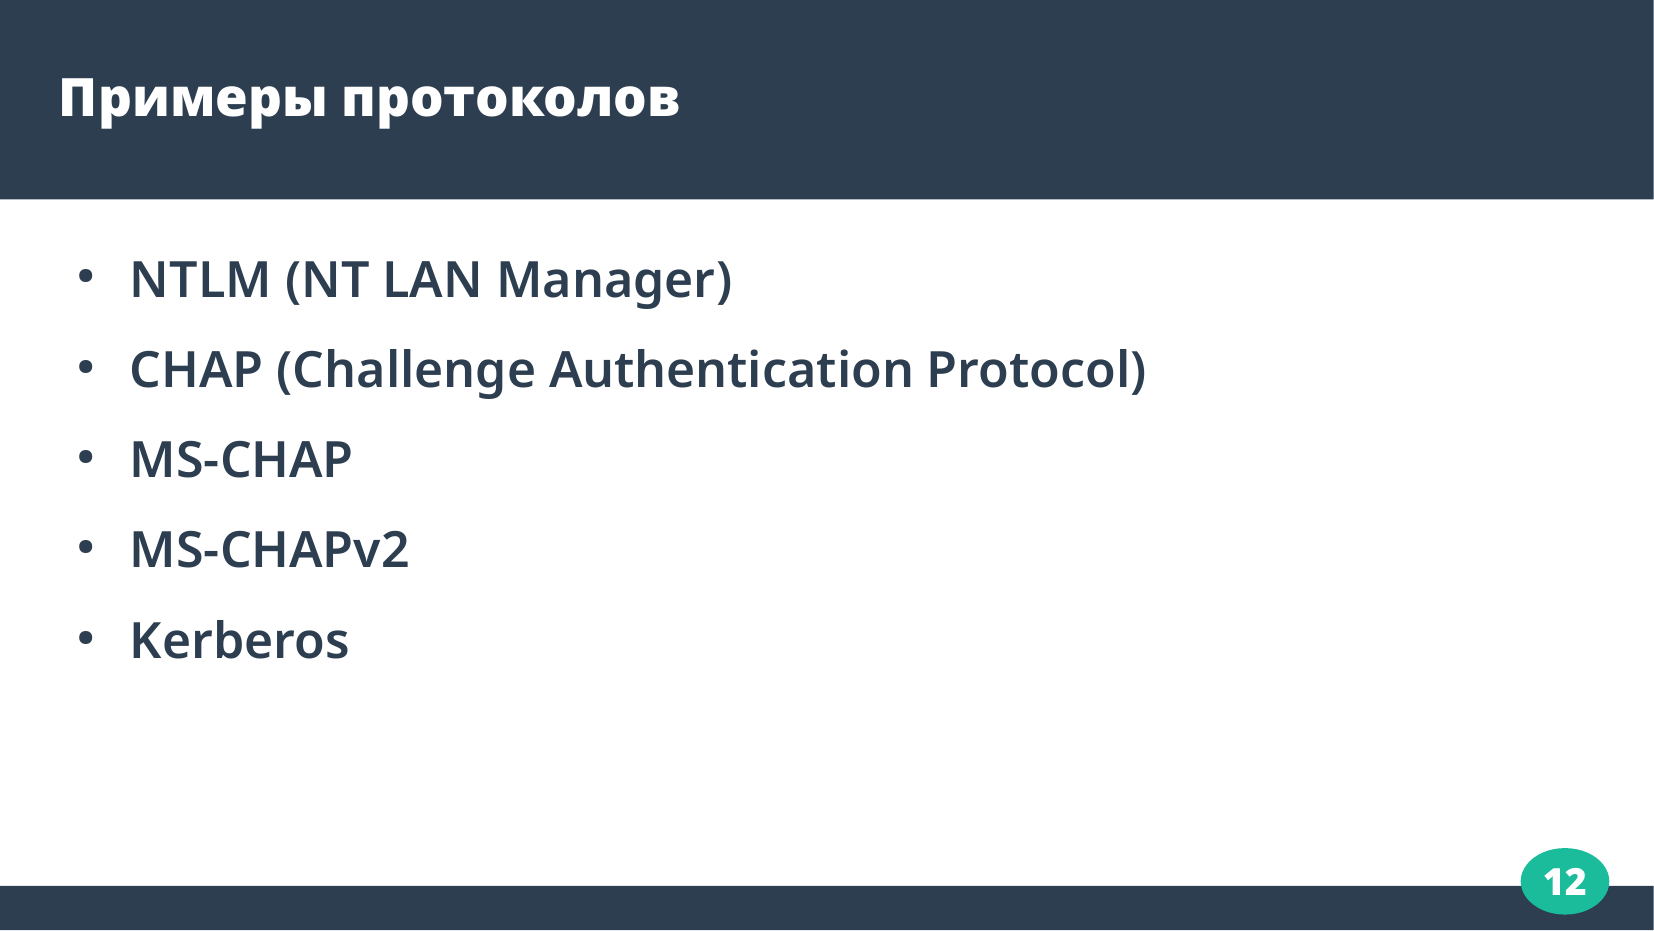

# Примеры протоколов
NTLM (NT LAN Manager)
CHAP (Challenge Authentication Protocol)
MS-CHAP
MS-CHAPv2
Kerberos
12